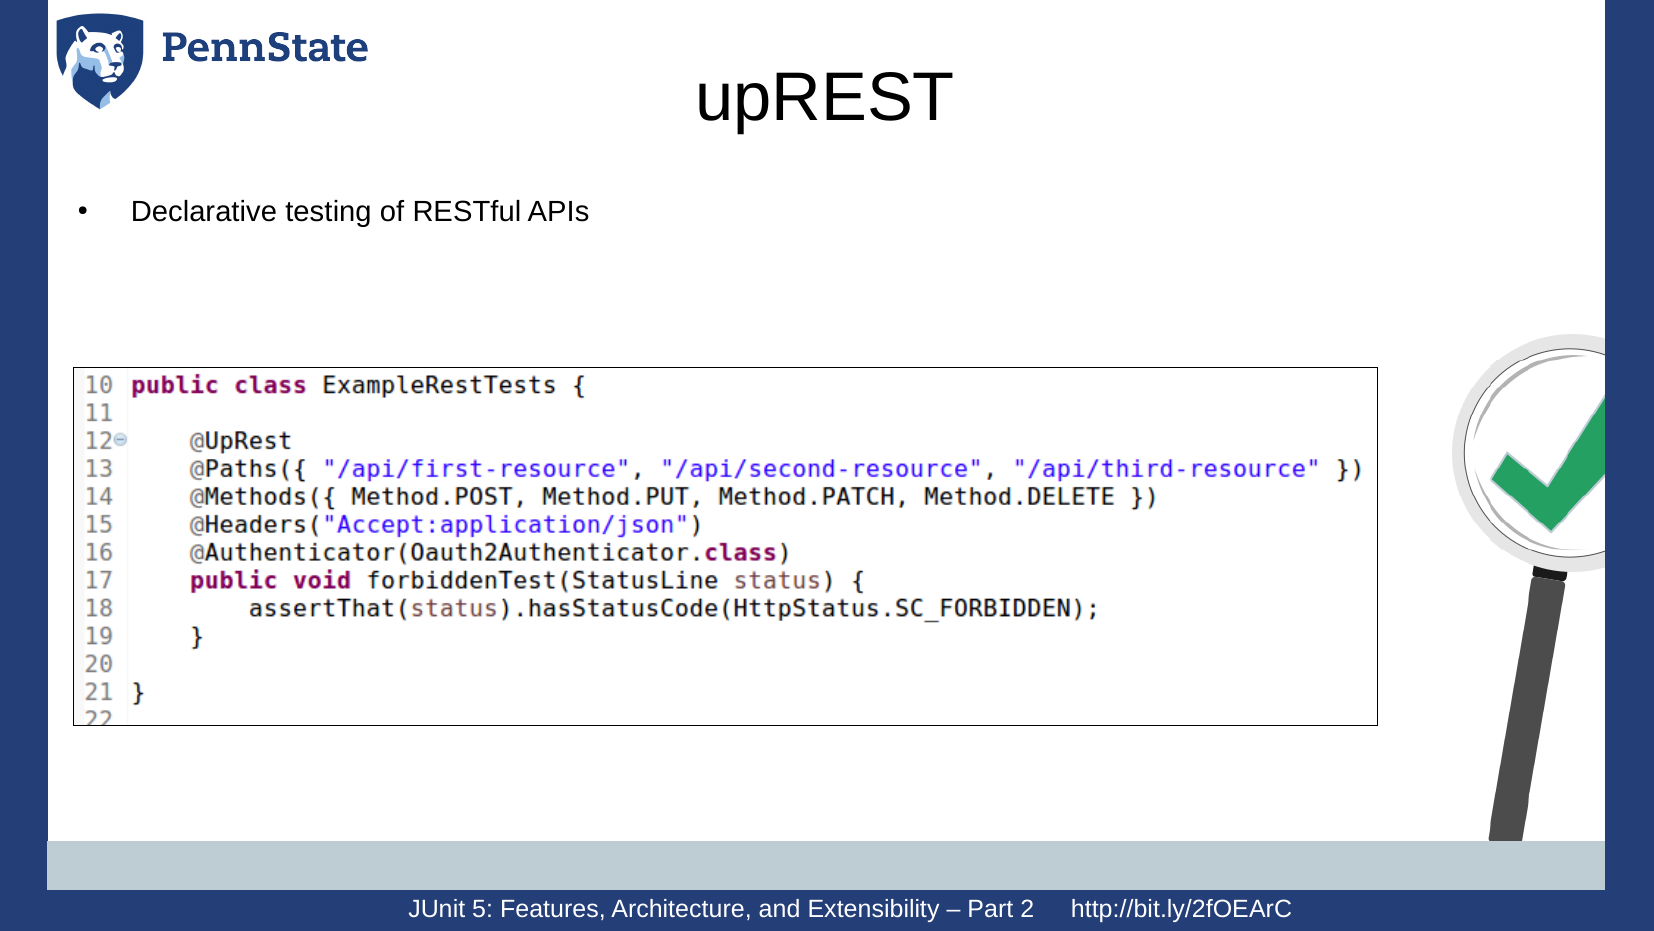

# upREST
Declarative testing of RESTful APIs